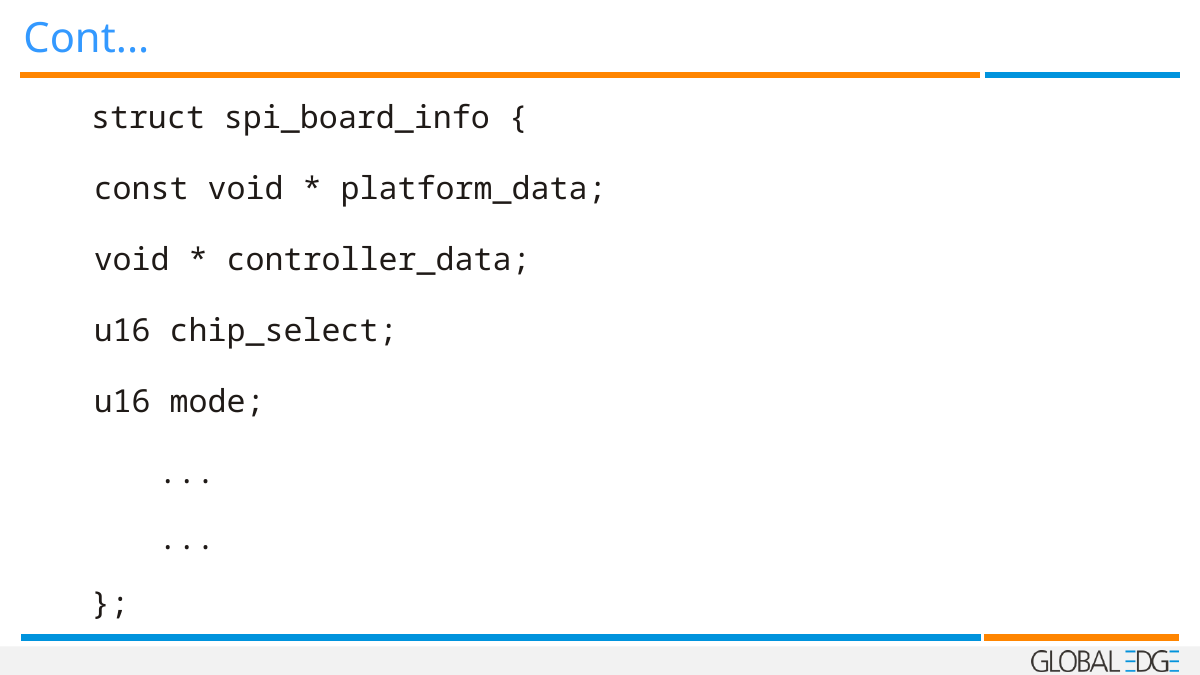

# Cont...
struct spi_board_info {
 		const void * platform_data;
 		void * controller_data;
 		u16 chip_select;
 		u16 mode;
...
...
};